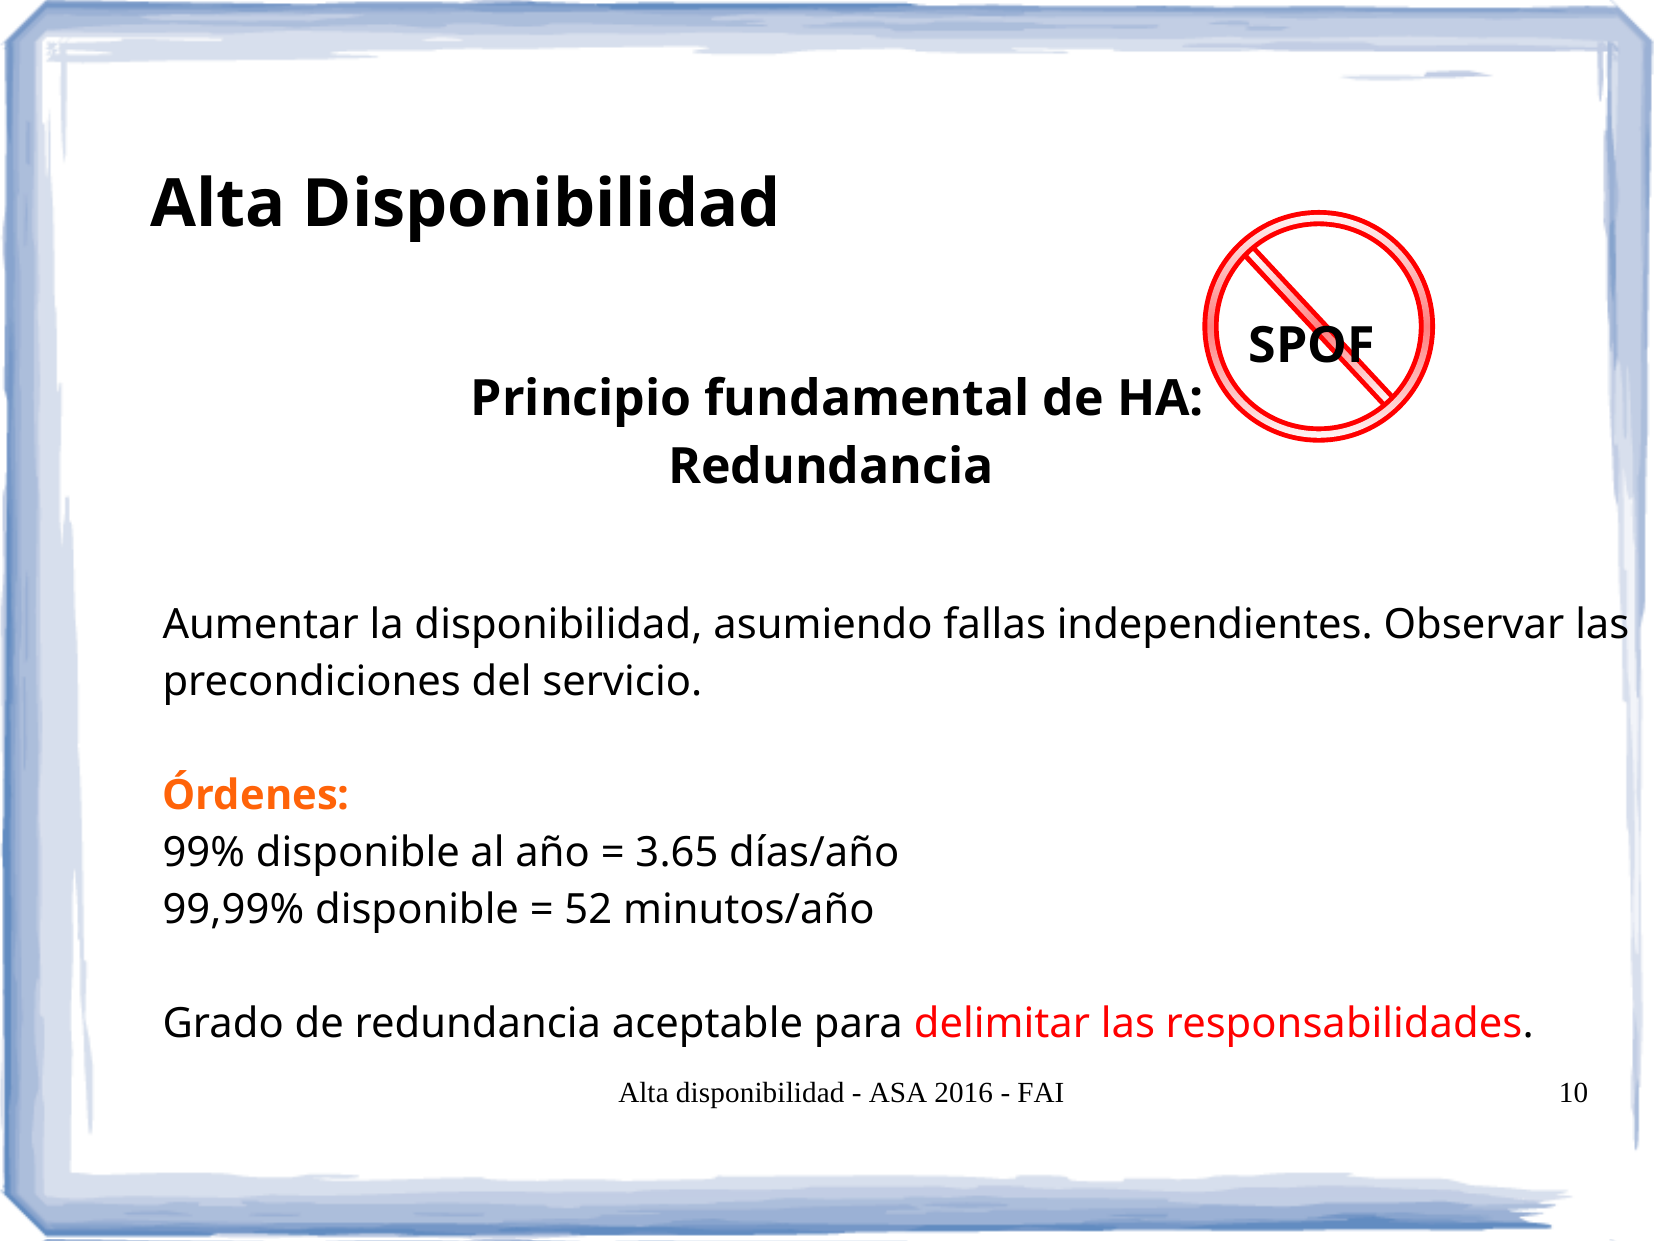

Alta Disponibilidad
SPOF
Principio fundamental de HA:
Redundancia
Aumentar la disponibilidad, asumiendo fallas independientes. Observar las
precondiciones del servicio.
Órdenes:
99% disponible al año = 3.65 días/año
99,99% disponible = 52 minutos/año
Grado de redundancia aceptable para delimitar las responsabilidades.
Alta disponibilidad - ASA 2016 - FAI
10